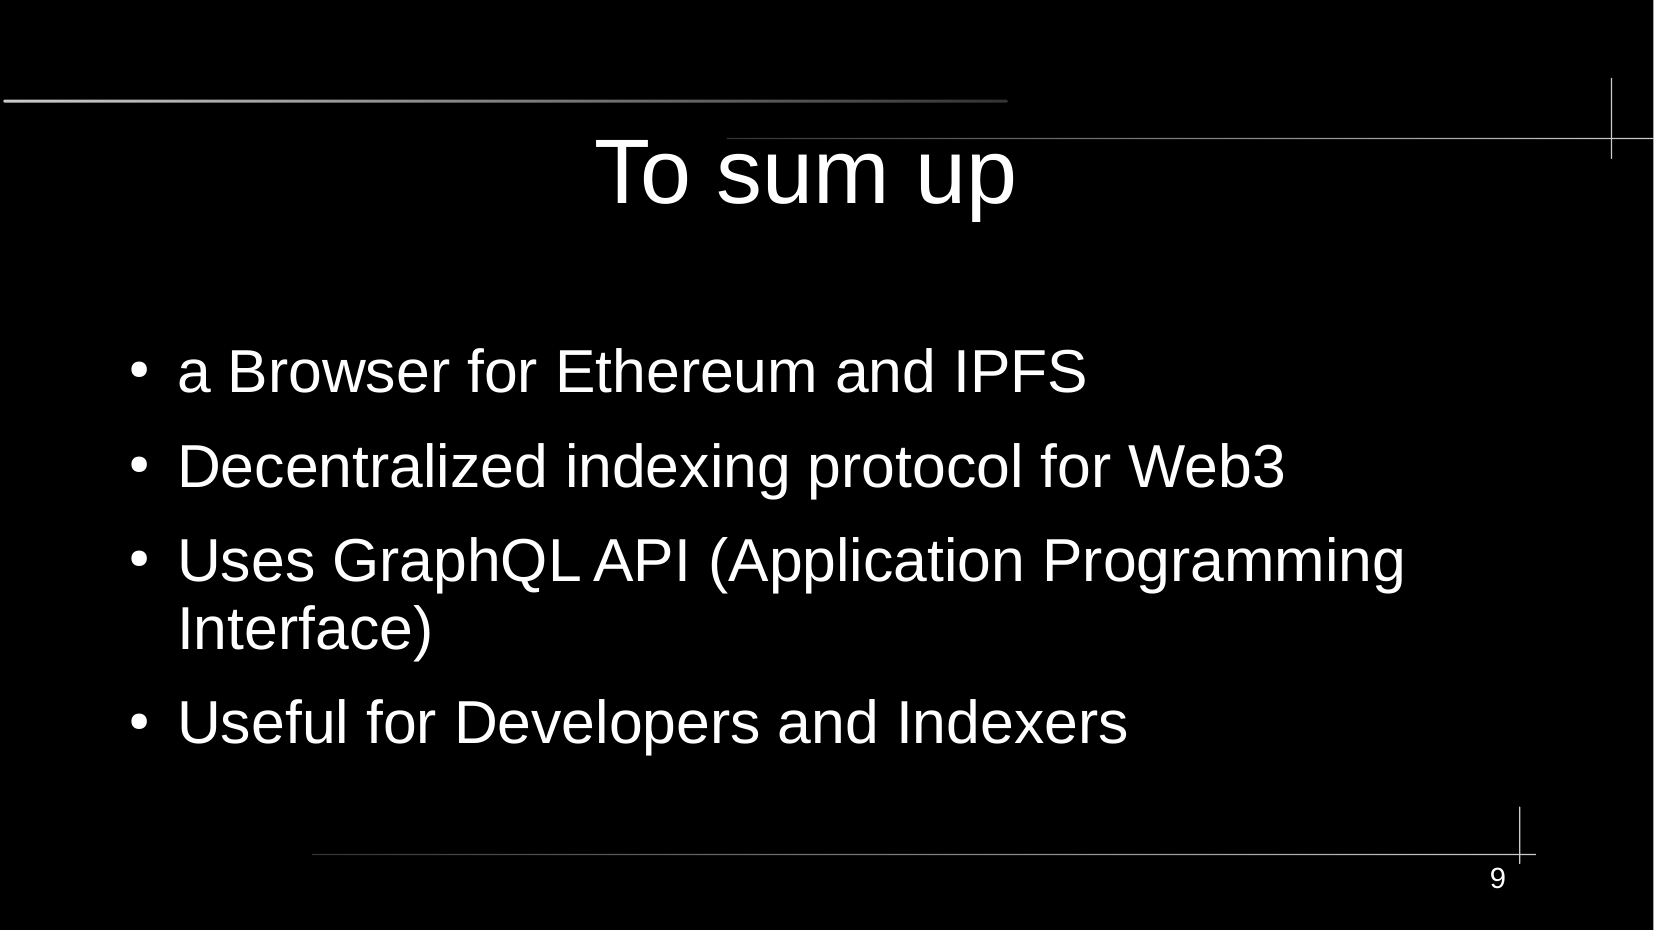

To sum up
# a Browser for Ethereum and IPFS
Decentralized indexing protocol for Web3
Uses GraphQL API (Application Programming Interface)
Useful for Developers and Indexers
9